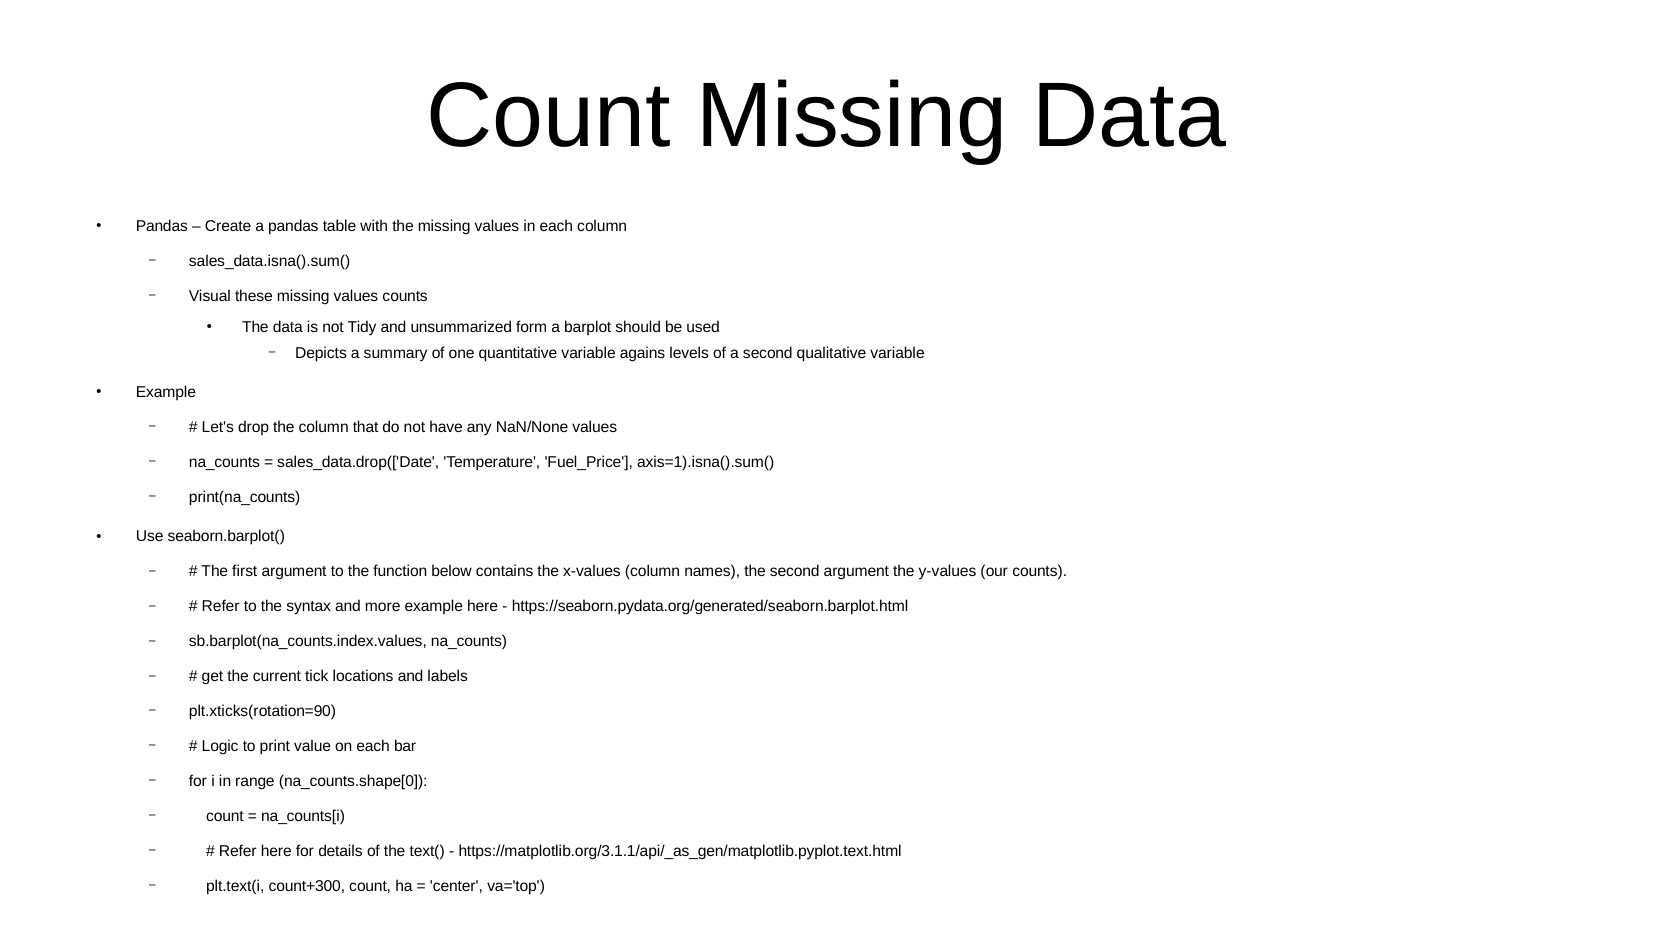

# Count Missing Data
Pandas – Create a pandas table with the missing values in each column
sales_data.isna().sum()
Visual these missing values counts
The data is not Tidy and unsummarized form a barplot should be used
Depicts a summary of one quantitative variable agains levels of a second qualitative variable
Example
# Let's drop the column that do not have any NaN/None values
na_counts = sales_data.drop(['Date', 'Temperature', 'Fuel_Price'], axis=1).isna().sum()
print(na_counts)
Use seaborn.barplot()
# The first argument to the function below contains the x-values (column names), the second argument the y-values (our counts).
# Refer to the syntax and more example here - https://seaborn.pydata.org/generated/seaborn.barplot.html
sb.barplot(na_counts.index.values, na_counts)
# get the current tick locations and labels
plt.xticks(rotation=90)
# Logic to print value on each bar
for i in range (na_counts.shape[0]):
 count = na_counts[i)
 # Refer here for details of the text() - https://matplotlib.org/3.1.1/api/_as_gen/matplotlib.pyplot.text.html
 plt.text(i, count+300, count, ha = 'center', va='top')